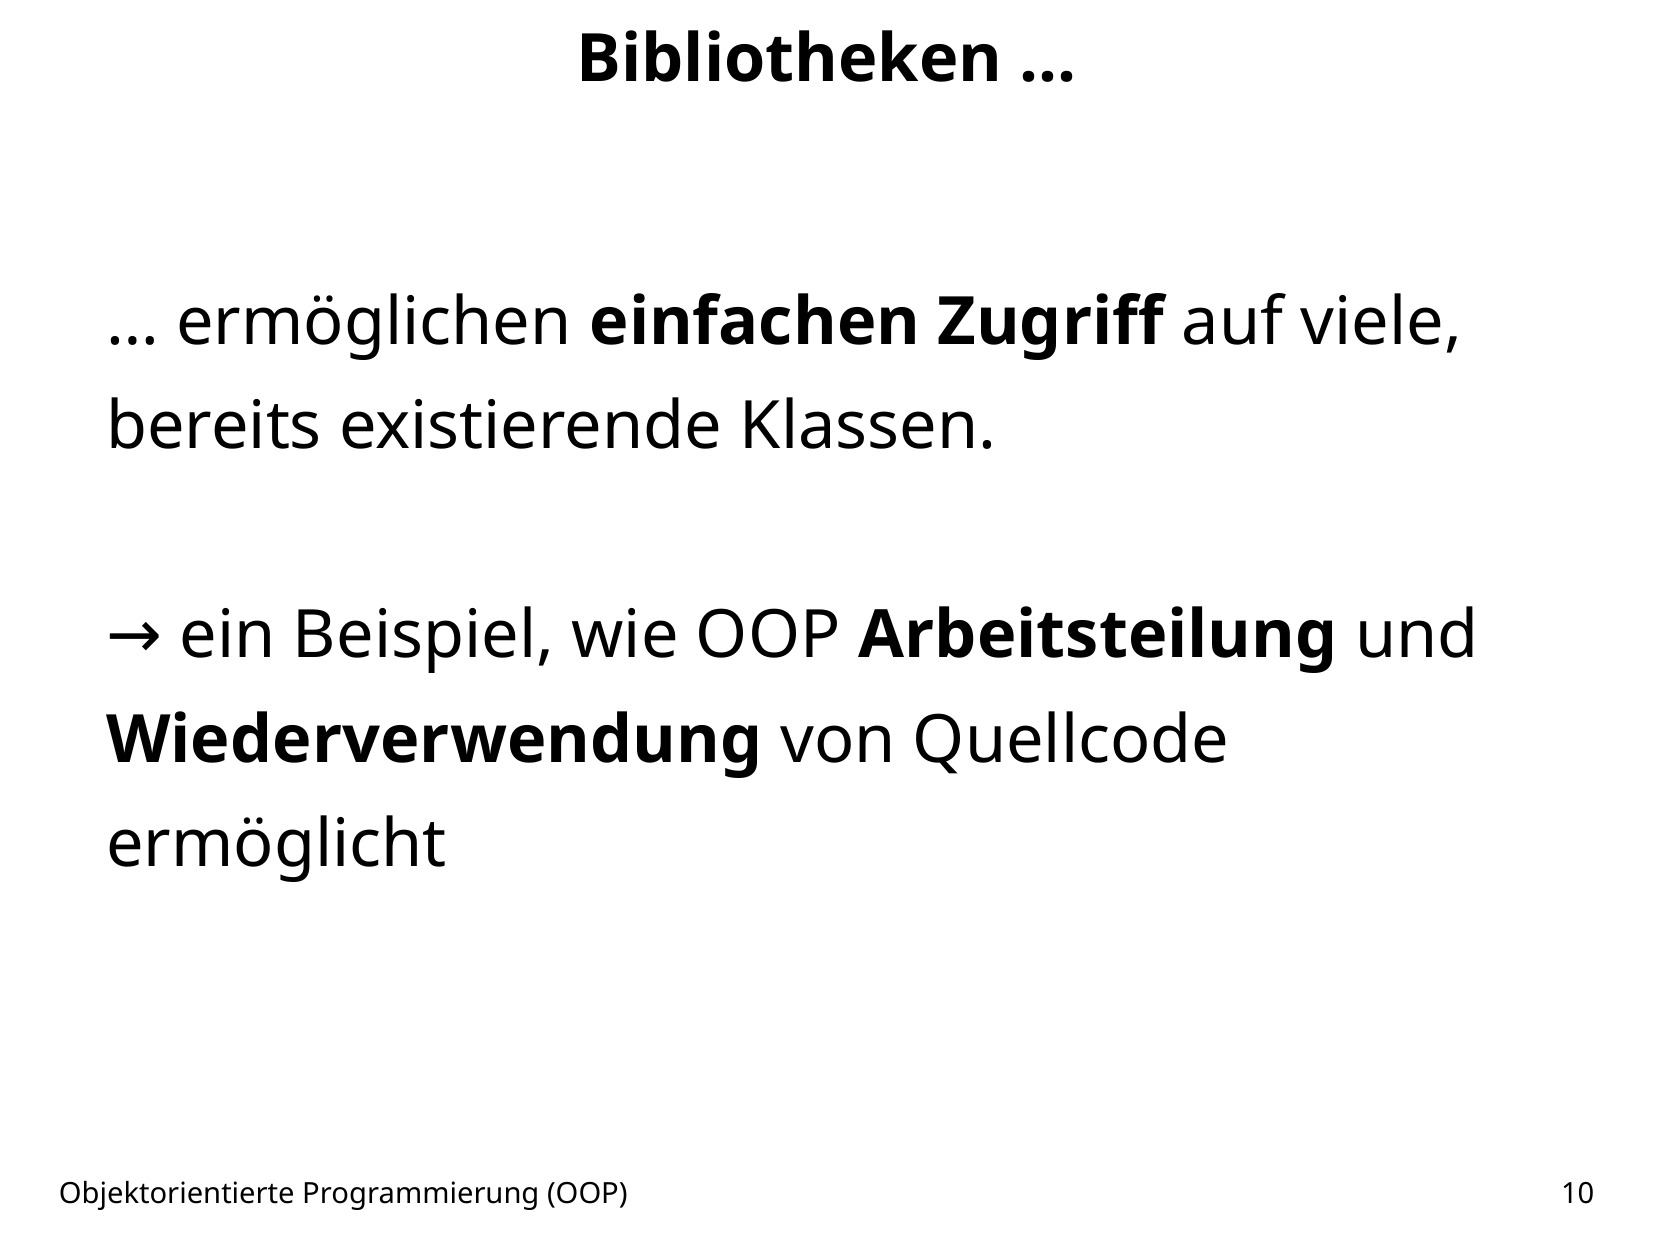

# Bibliotheken …
… ermöglichen einfachen Zugriff auf viele, bereits existierende Klassen.
→ ein Beispiel, wie OOP Arbeitsteilung und Wiederverwendung von Quellcode ermöglicht
Objektorientierte Programmierung (OOP)
10